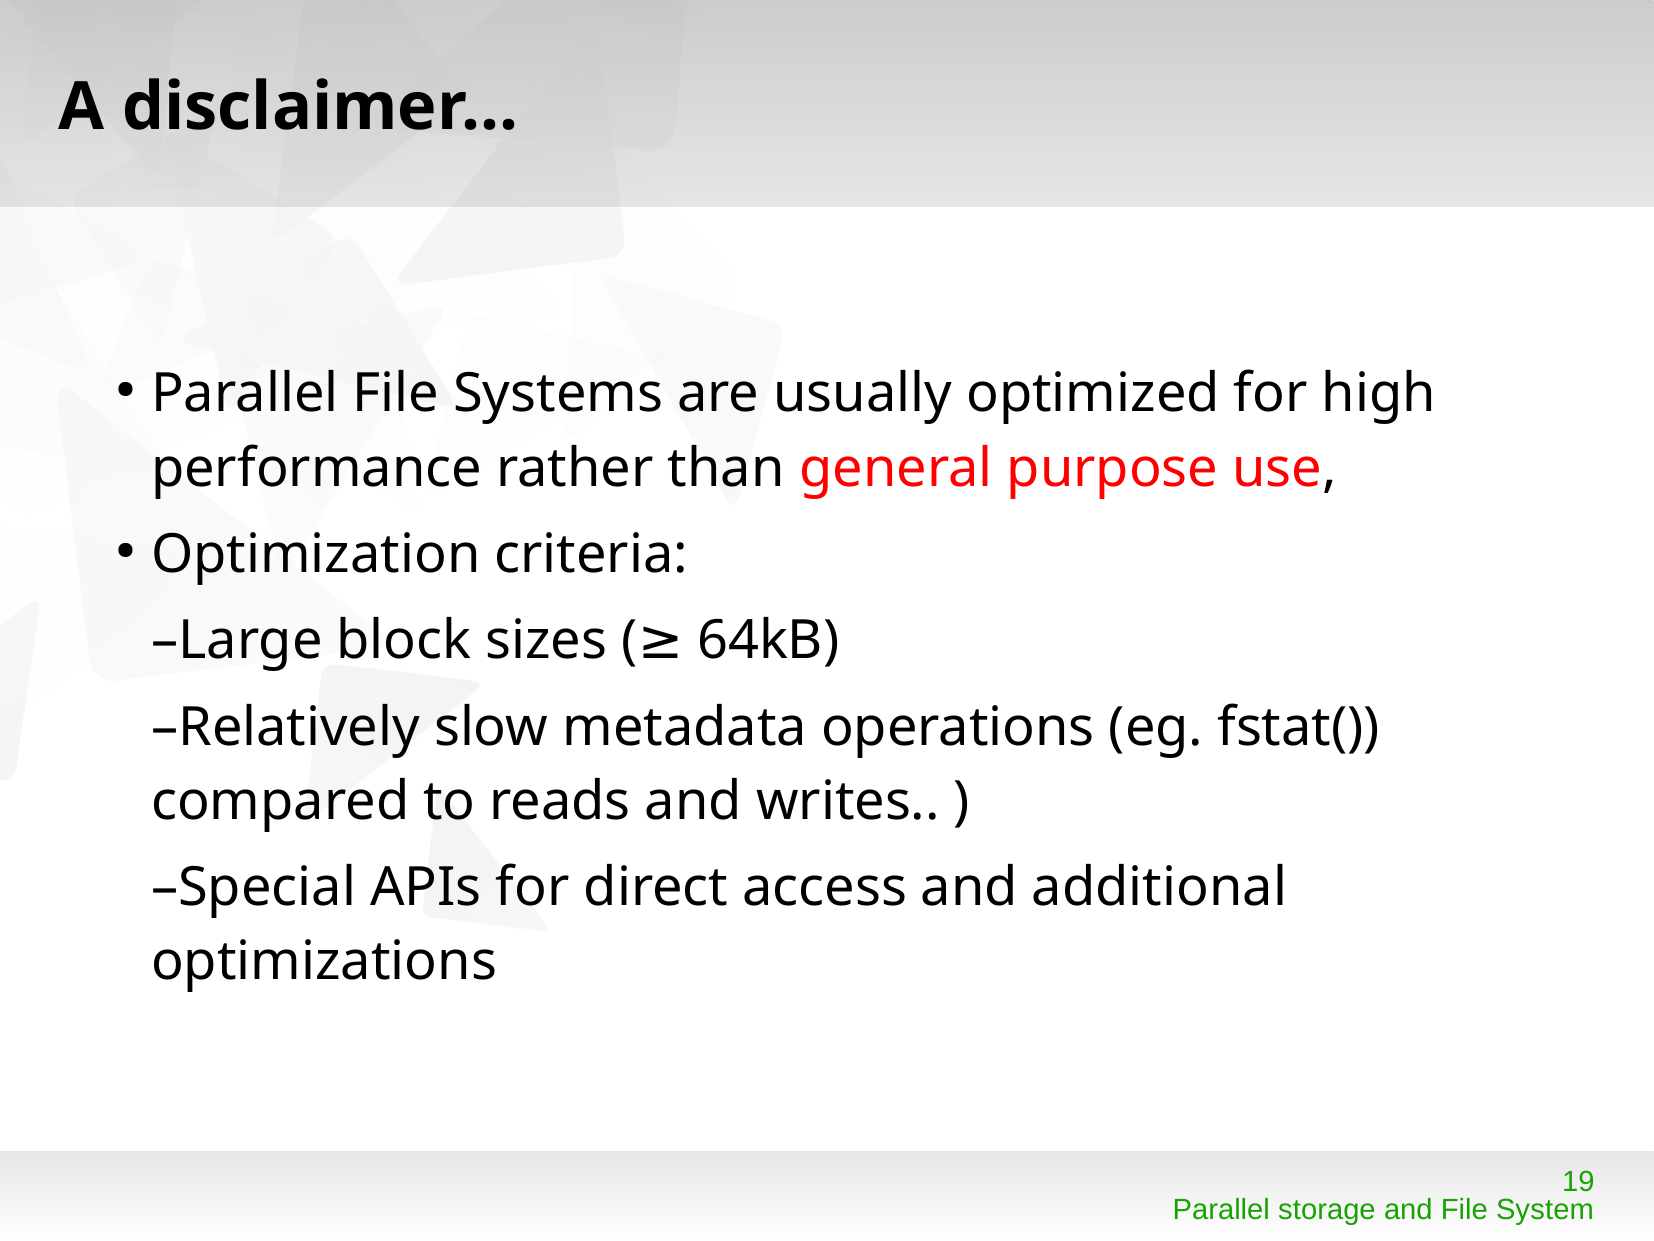

# A disclaimer...
Parallel File Systems are usually optimized for high performance rather than general purpose use,
Optimization criteria:
–Large block sizes (≥ 64kB)
–Relatively slow metadata operations (eg. fstat()) compared to reads and writes.. )
–Special APIs for direct access and additional optimizations
19
Parallel storage and File System